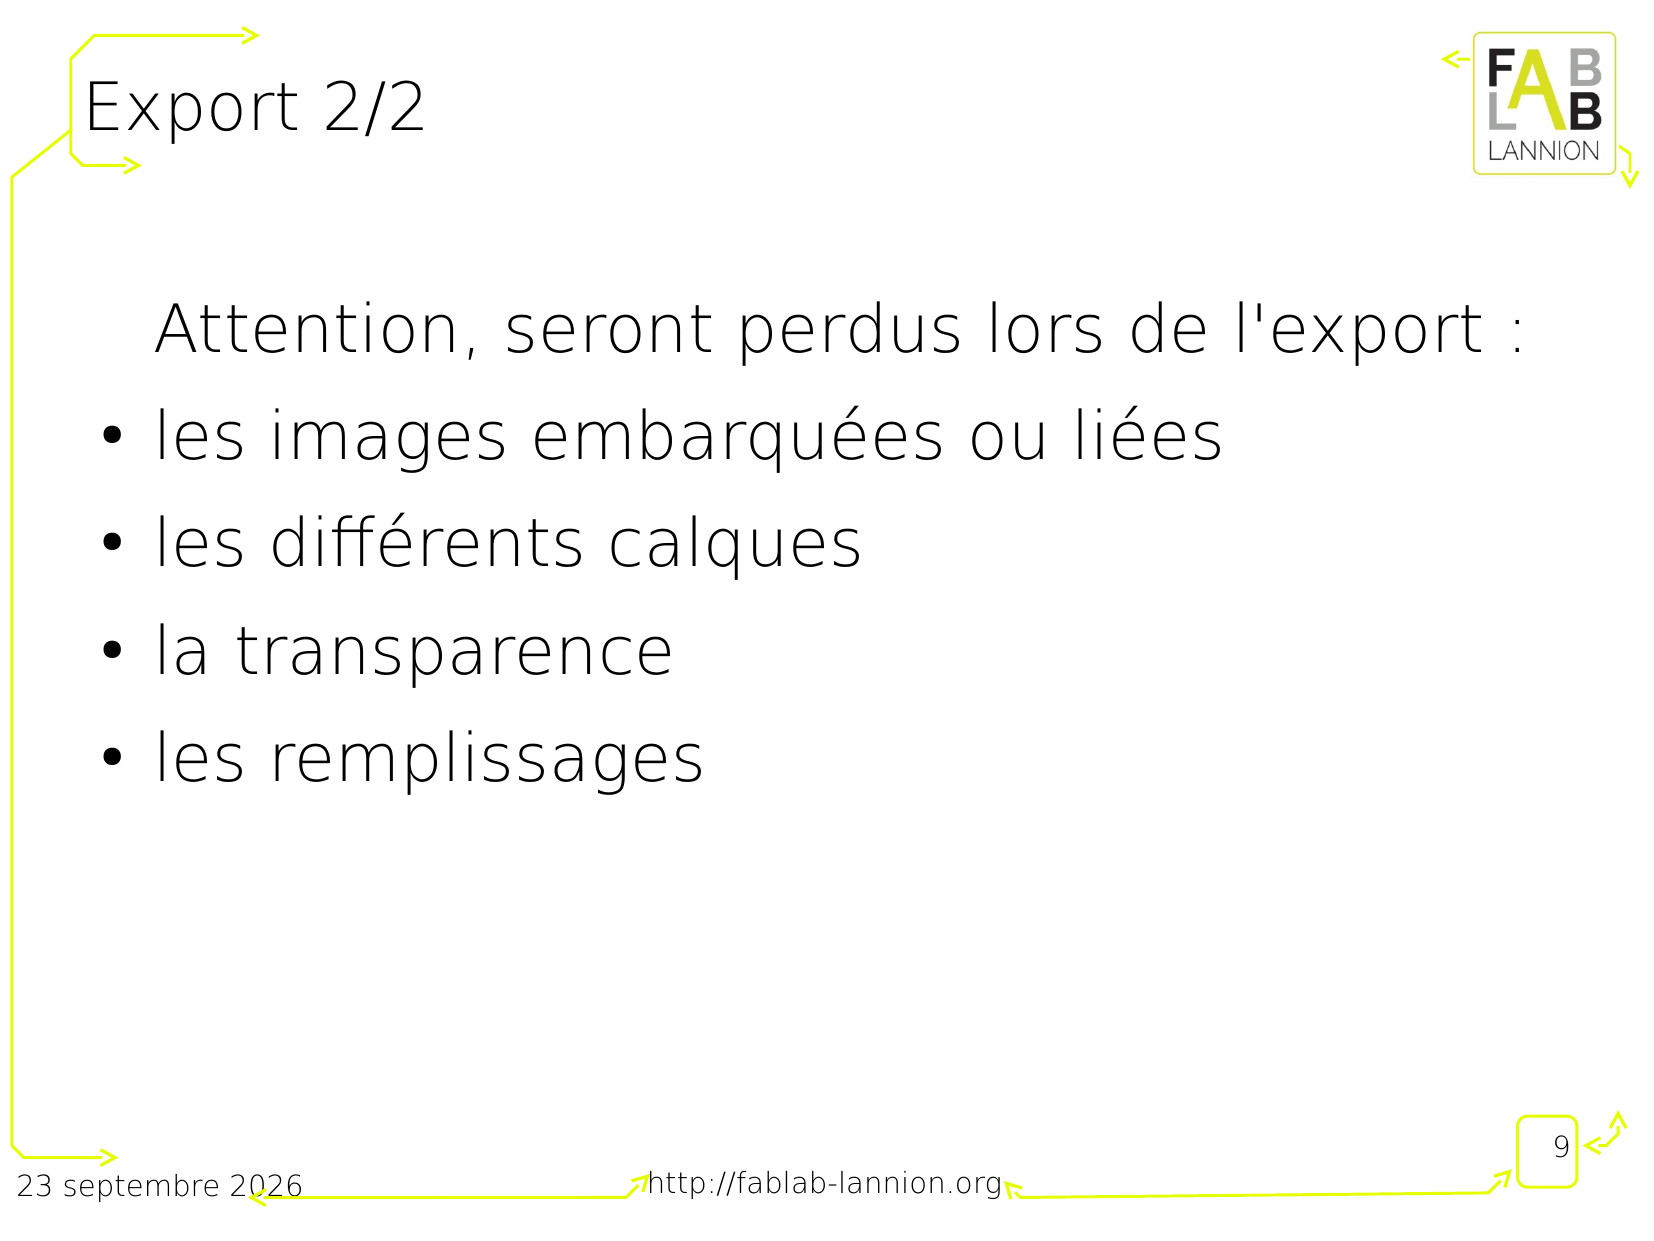

# Export 2/2
Attention, seront perdus lors de l'export :
les images embarquées ou liées
les différents calques
la transparence
les remplissages
9